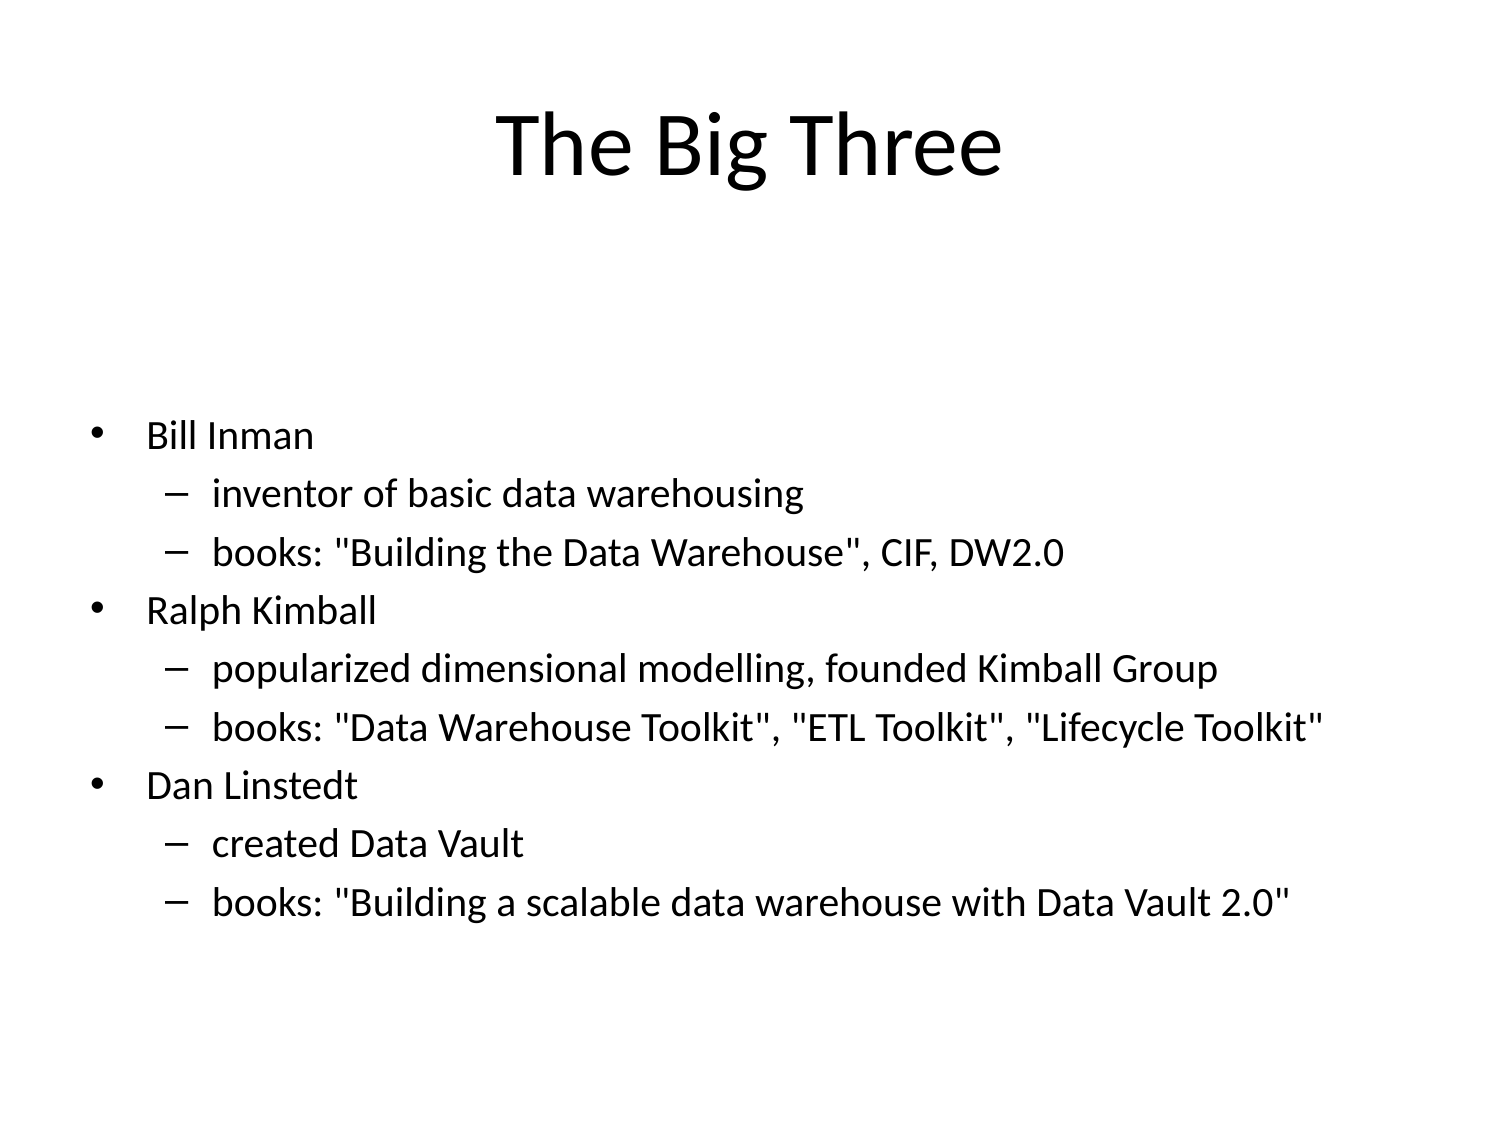

# The Big Three
Bill Inman
inventor of basic data warehousing
books: "Building the Data Warehouse", CIF, DW2.0
Ralph Kimball
popularized dimensional modelling, founded Kimball Group
books: "Data Warehouse Toolkit", "ETL Toolkit", "Lifecycle Toolkit"
Dan Linstedt
created Data Vault
books: "Building a scalable data warehouse with Data Vault 2.0"